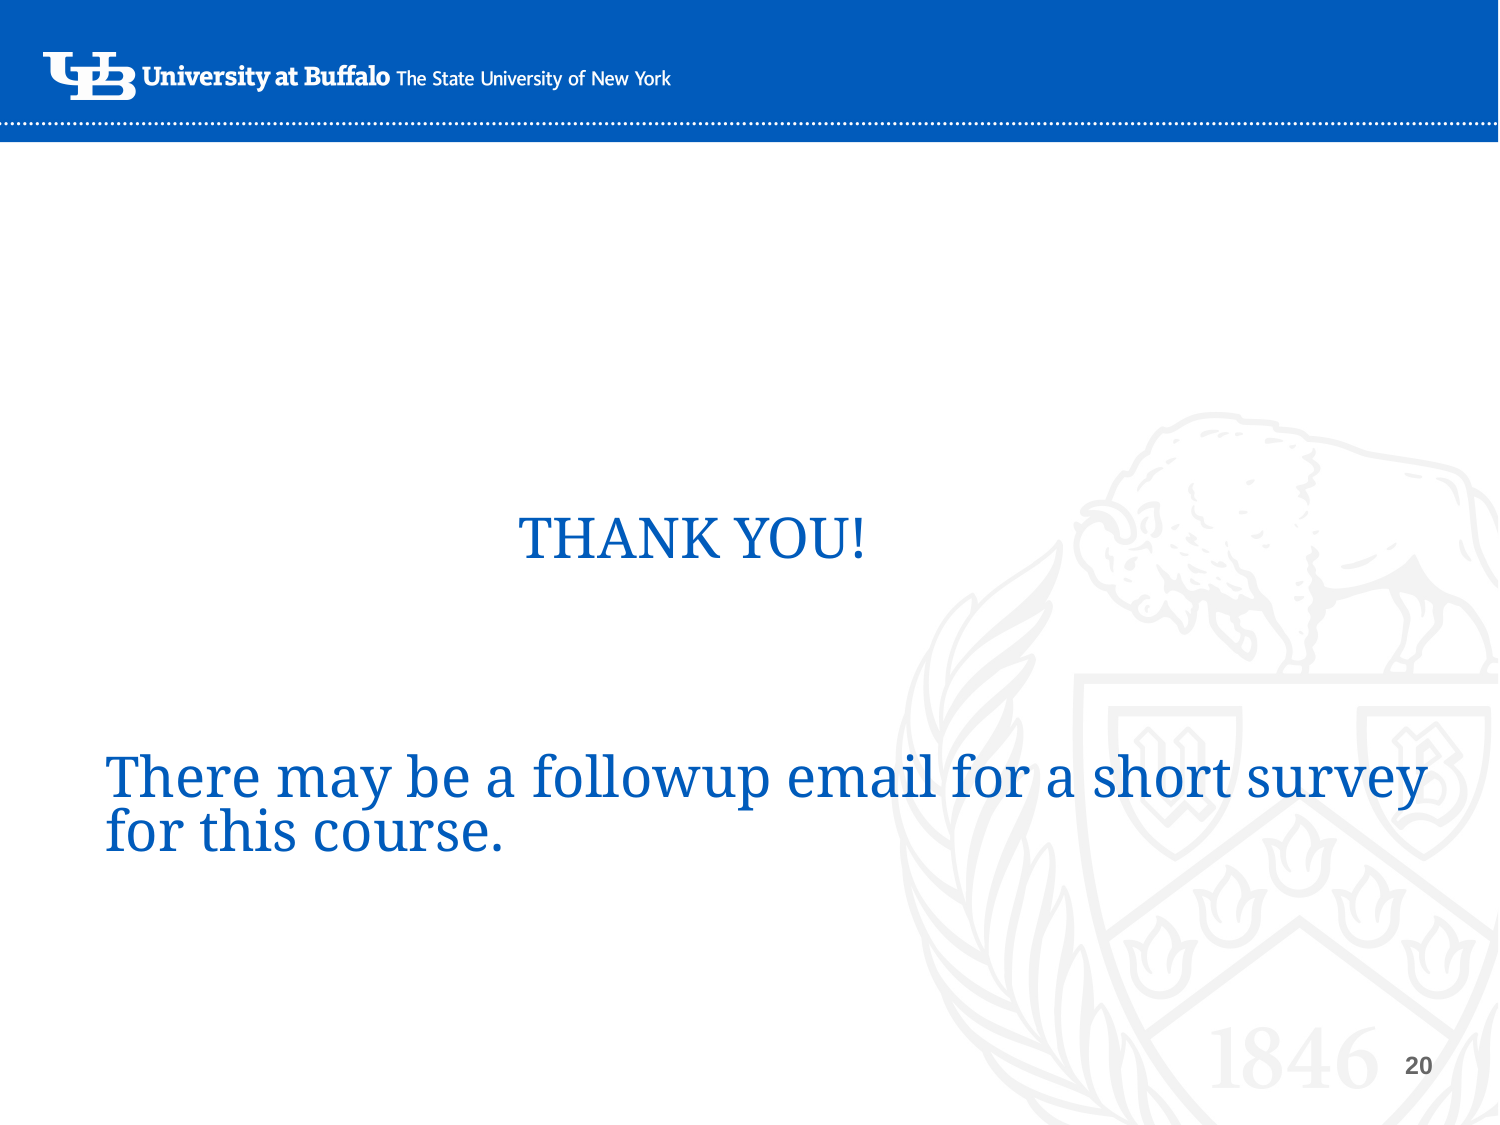

# THANK YOU!
There may be a followup email for a short survey for this course.